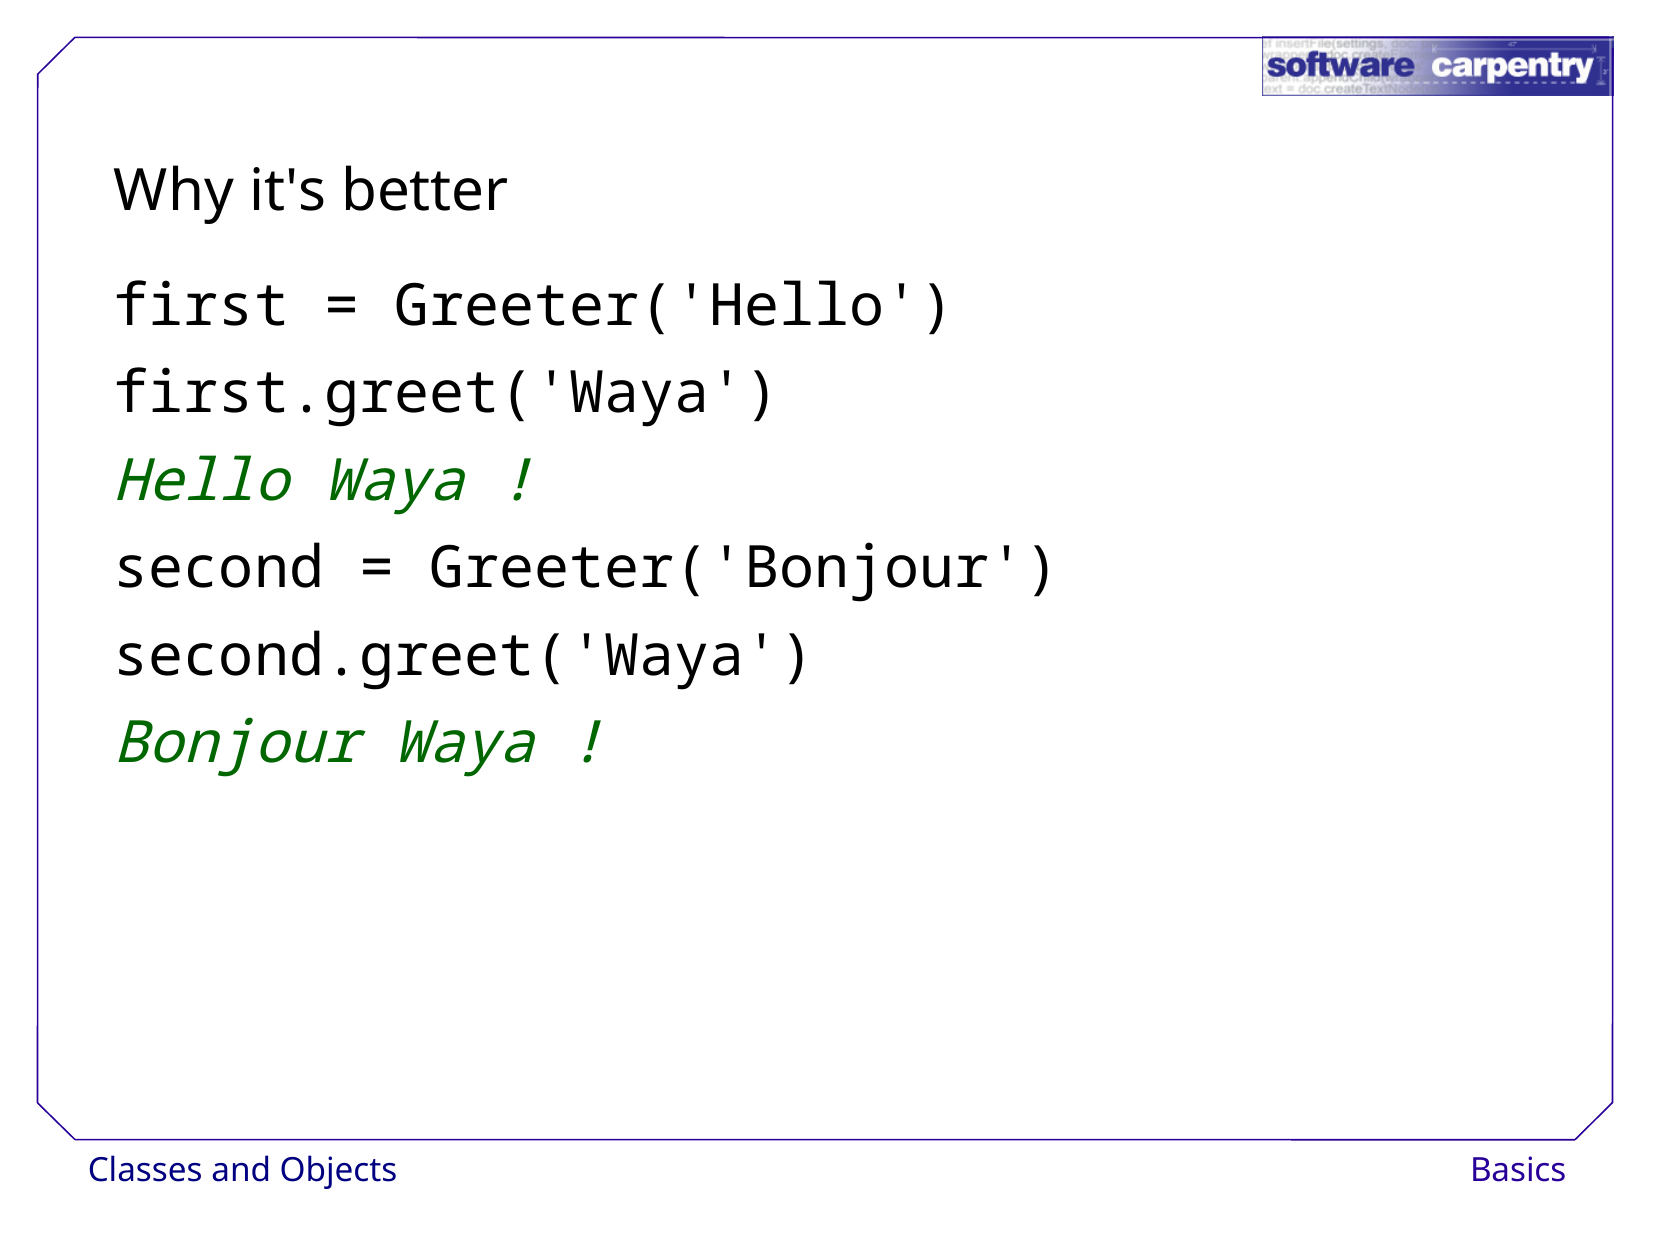

Why it's better
first = Greeter('Hello')
first.greet('Waya')
Hello Waya !
second = Greeter('Bonjour')
second.greet('Waya')
Bonjour Waya !